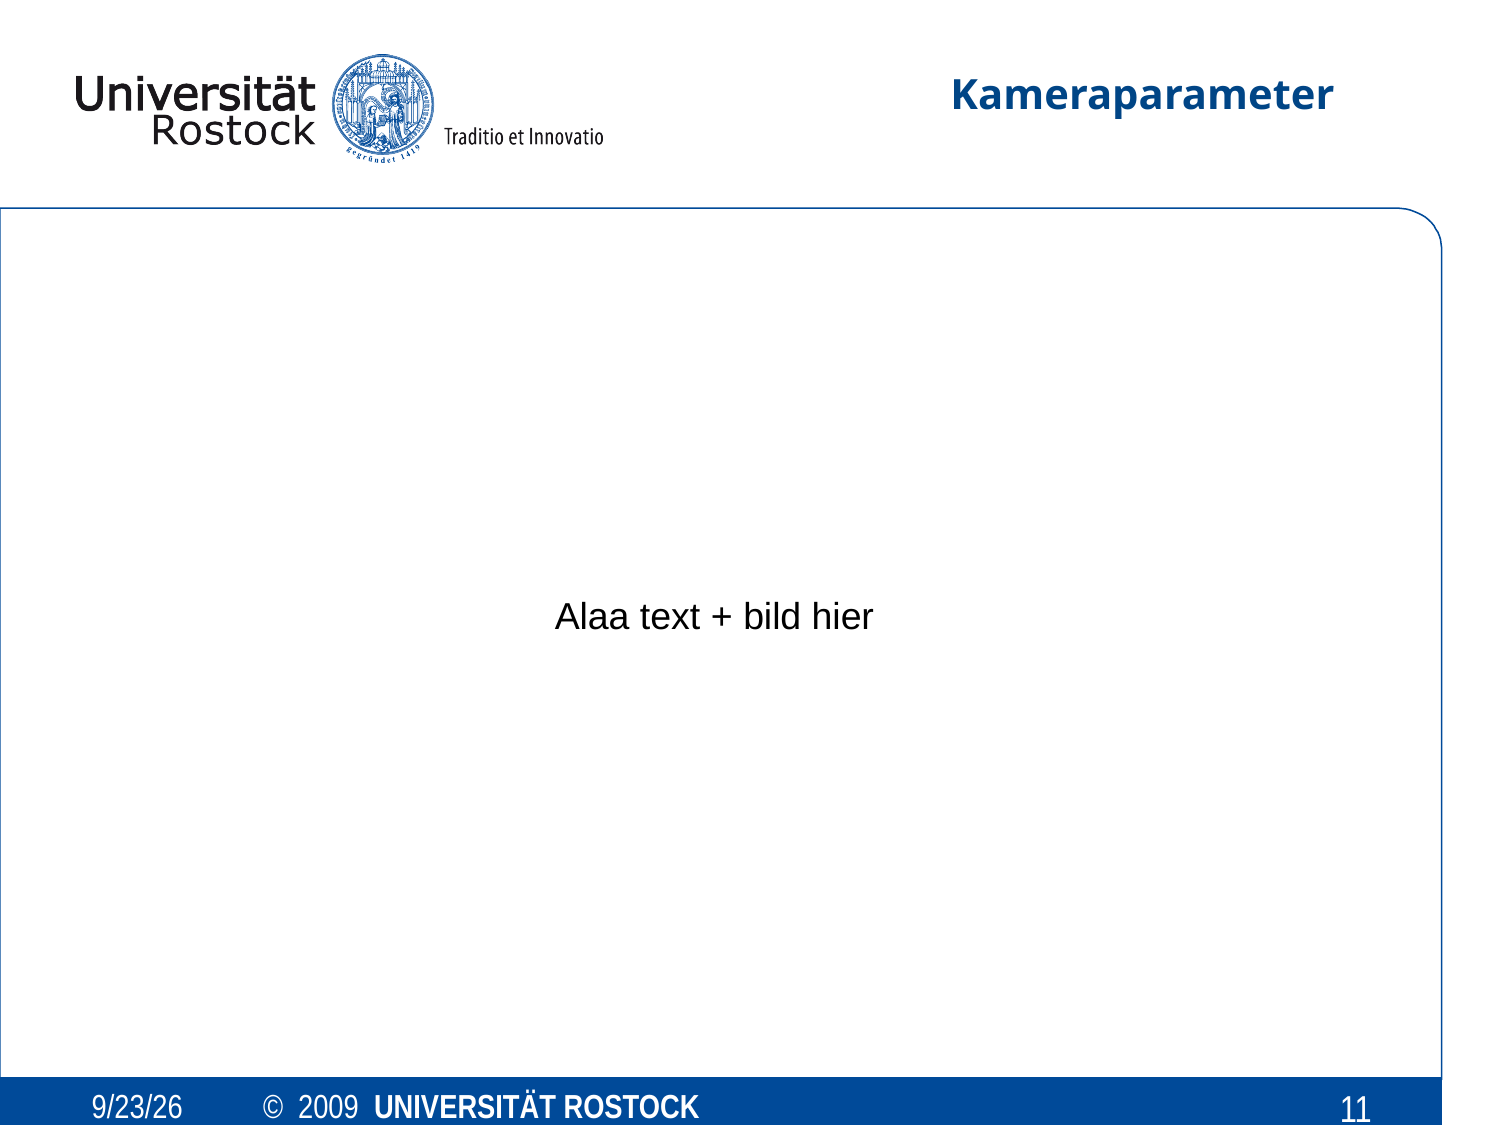

# Kameraparameter
Alaa text + bild hier
 © 2009 UNIVERSITÄT ROSTOCK